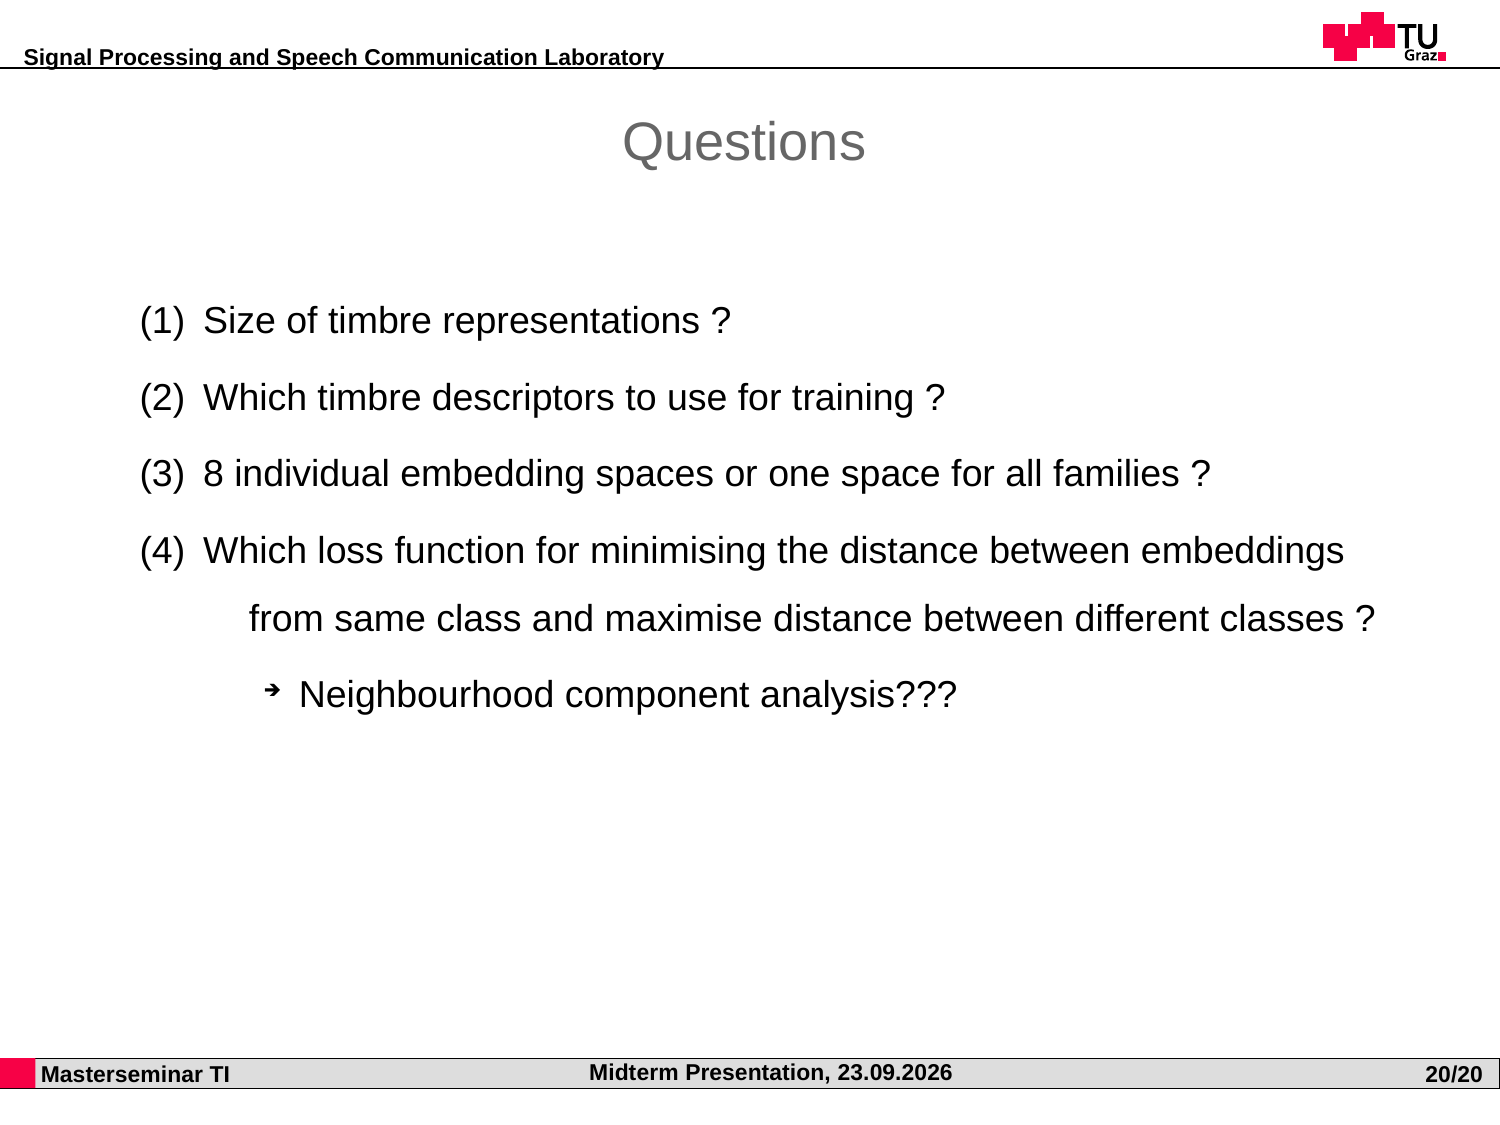

# Questions
 Size of timbre representations ?
 Which timbre descriptors to use for training ?
 8 individual embedding spaces or one space for all families ?
 Which loss function for minimising the distance between embeddings from same class and maximise distance between different classes ?
Neighbourhood component analysis???